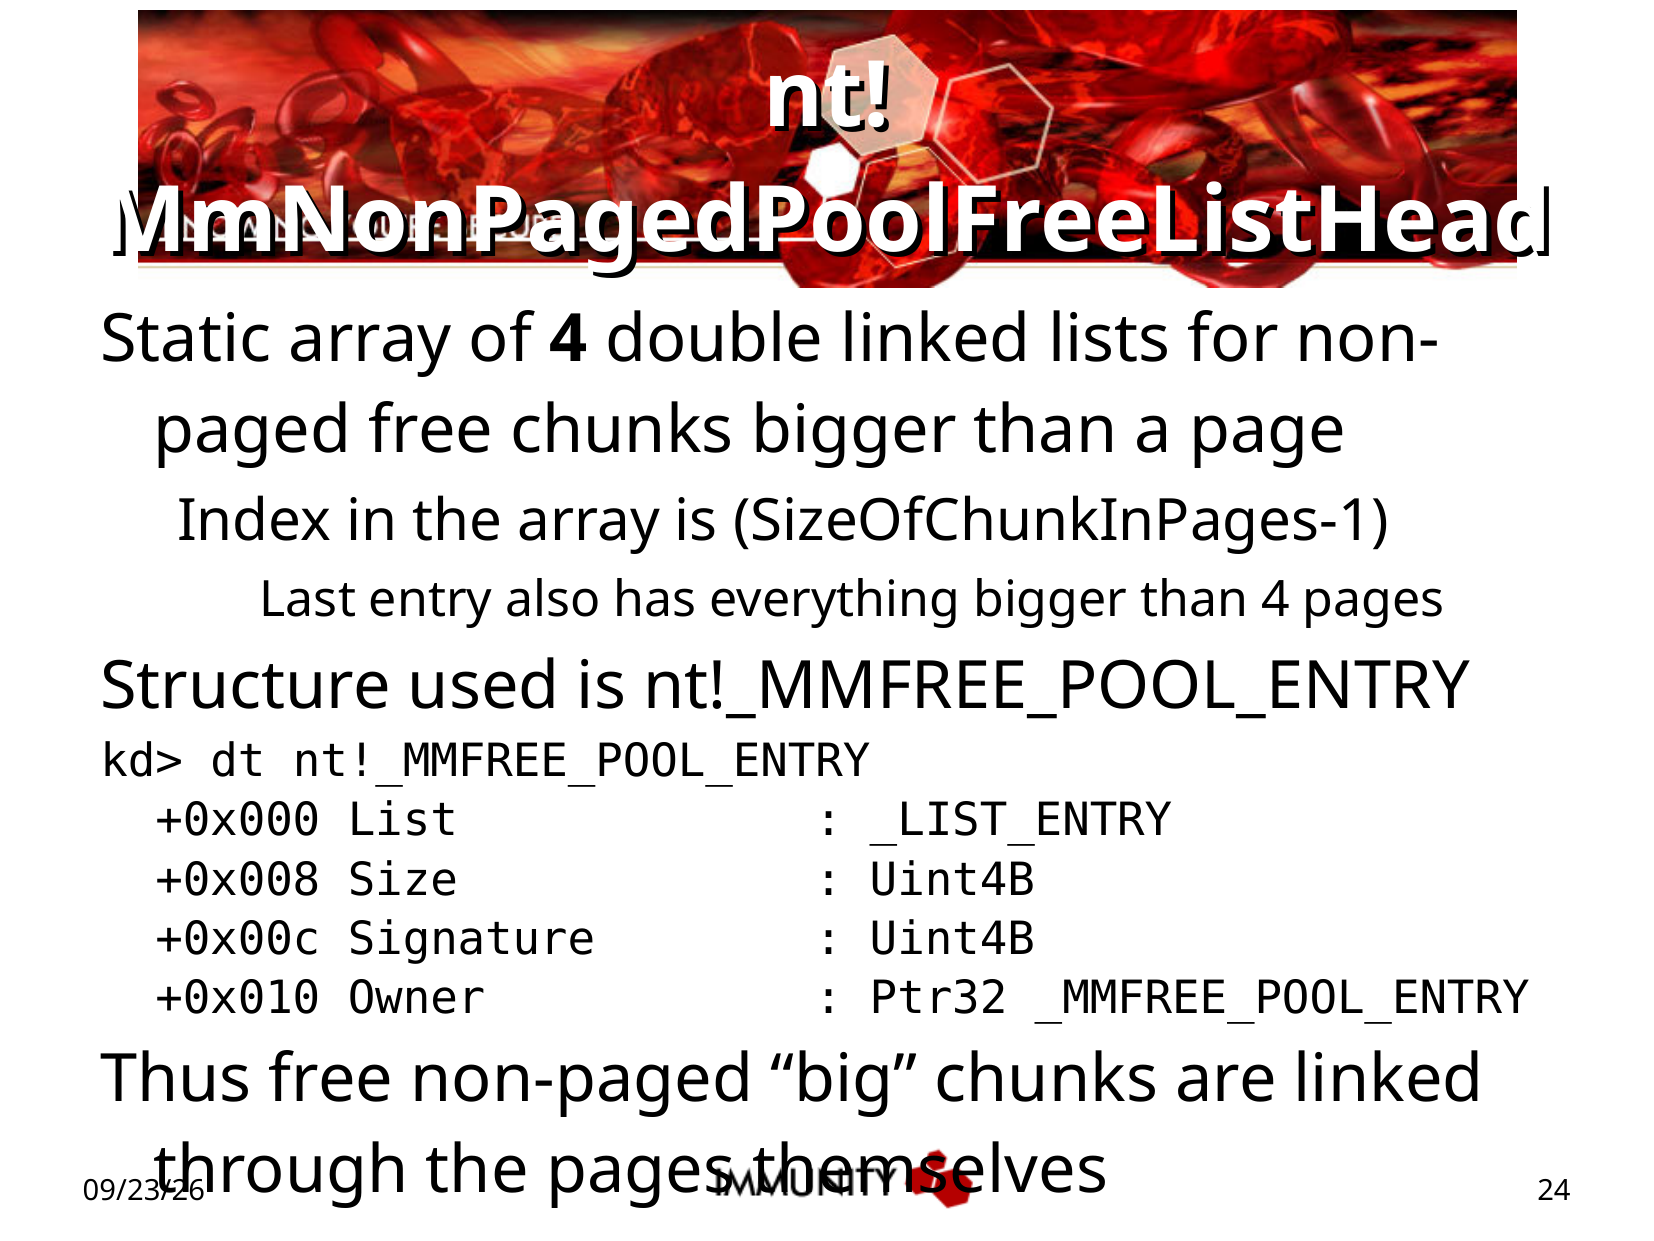

# nt!MmNonPagedPoolFreeListHead
Static array of 4 double linked lists for non-paged free chunks bigger than a page
Index in the array is (SizeOfChunkInPages-1)
Last entry also has everything bigger than 4 pages
Structure used is nt!_MMFREE_POOL_ENTRY
kd> dt nt!_MMFREE_POOL_ENTRY
 +0x000 List : _LIST_ENTRY
 +0x008 Size : Uint4B
 +0x00c Signature : Uint4B
 +0x010 Owner : Ptr32 _MMFREE_POOL_ENTRY
Thus free non-paged “big” chunks are linked through the pages themselves
24